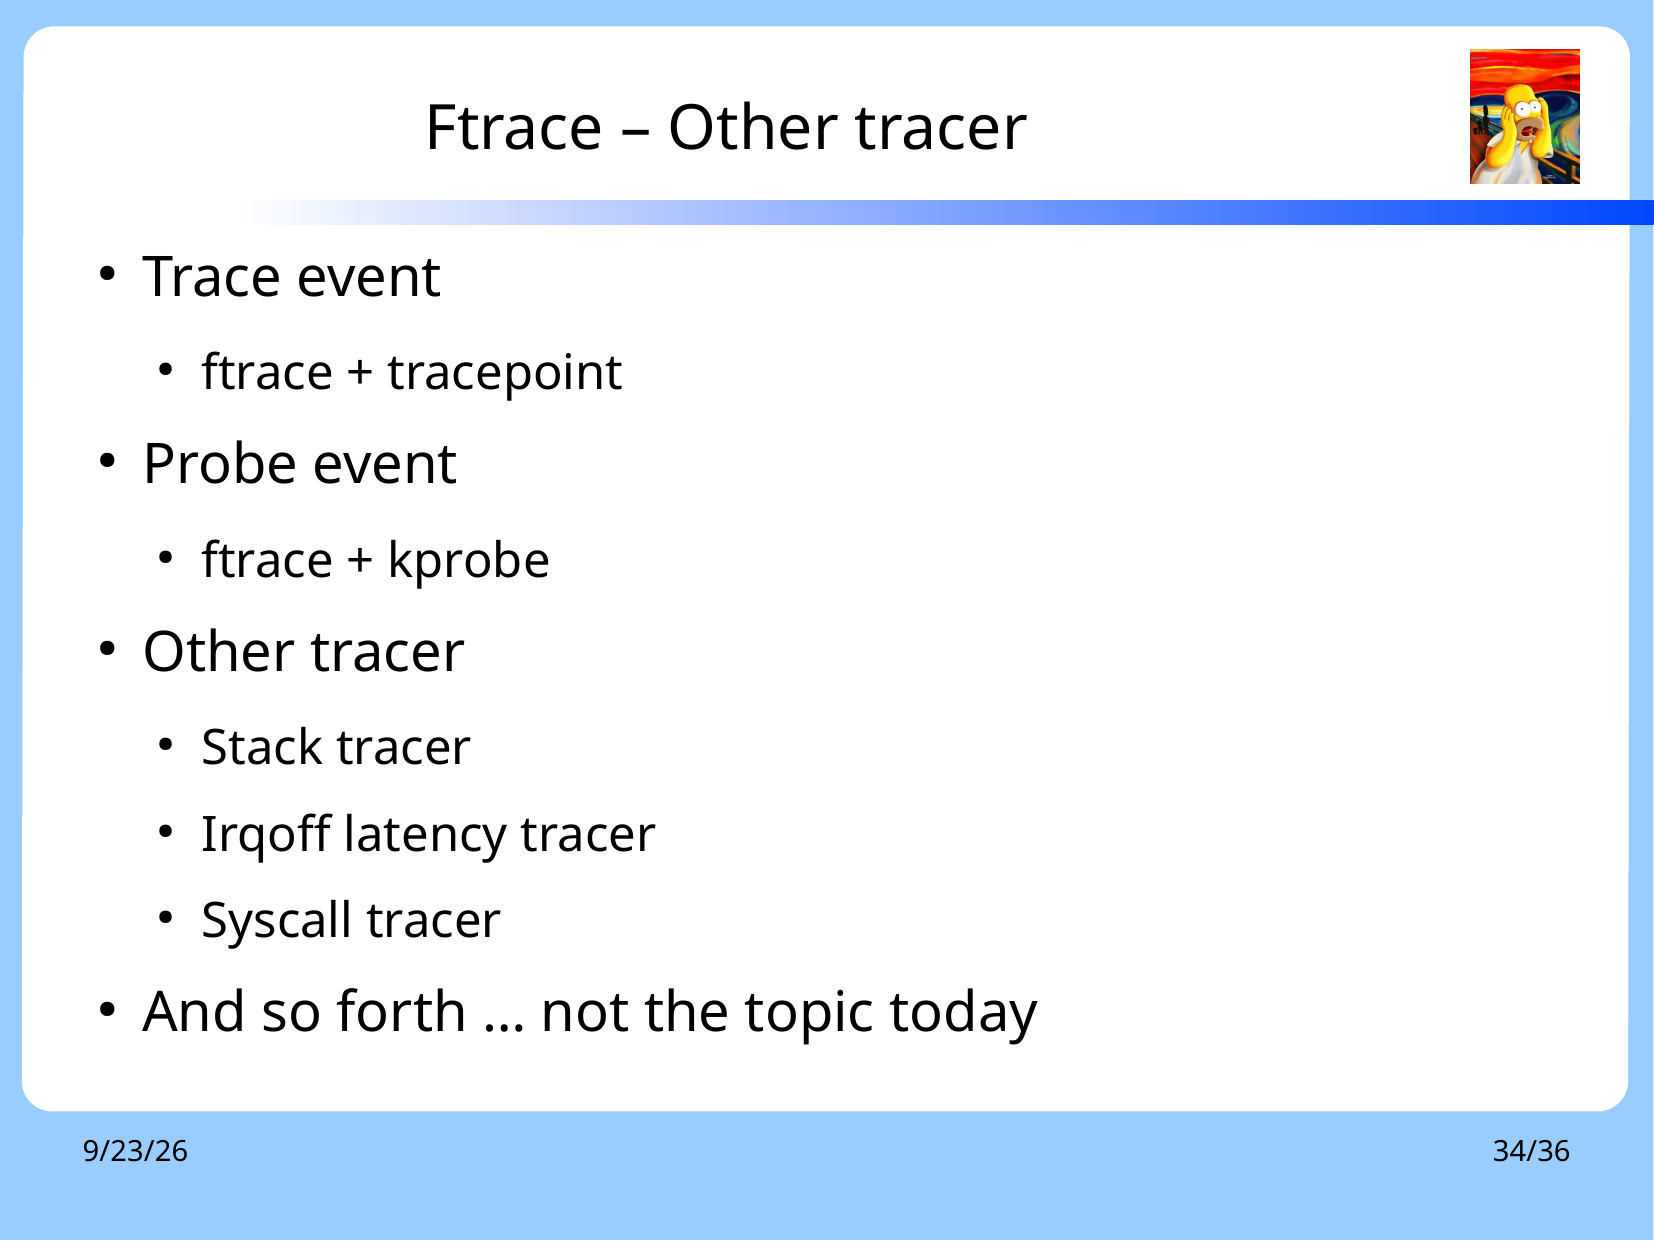

# Ftrace – Other tracer
Trace event
ftrace + tracepoint
Probe event
ftrace + kprobe
Other tracer
Stack tracer
Irqoff latency tracer
Syscall tracer
And so forth … not the topic today
34